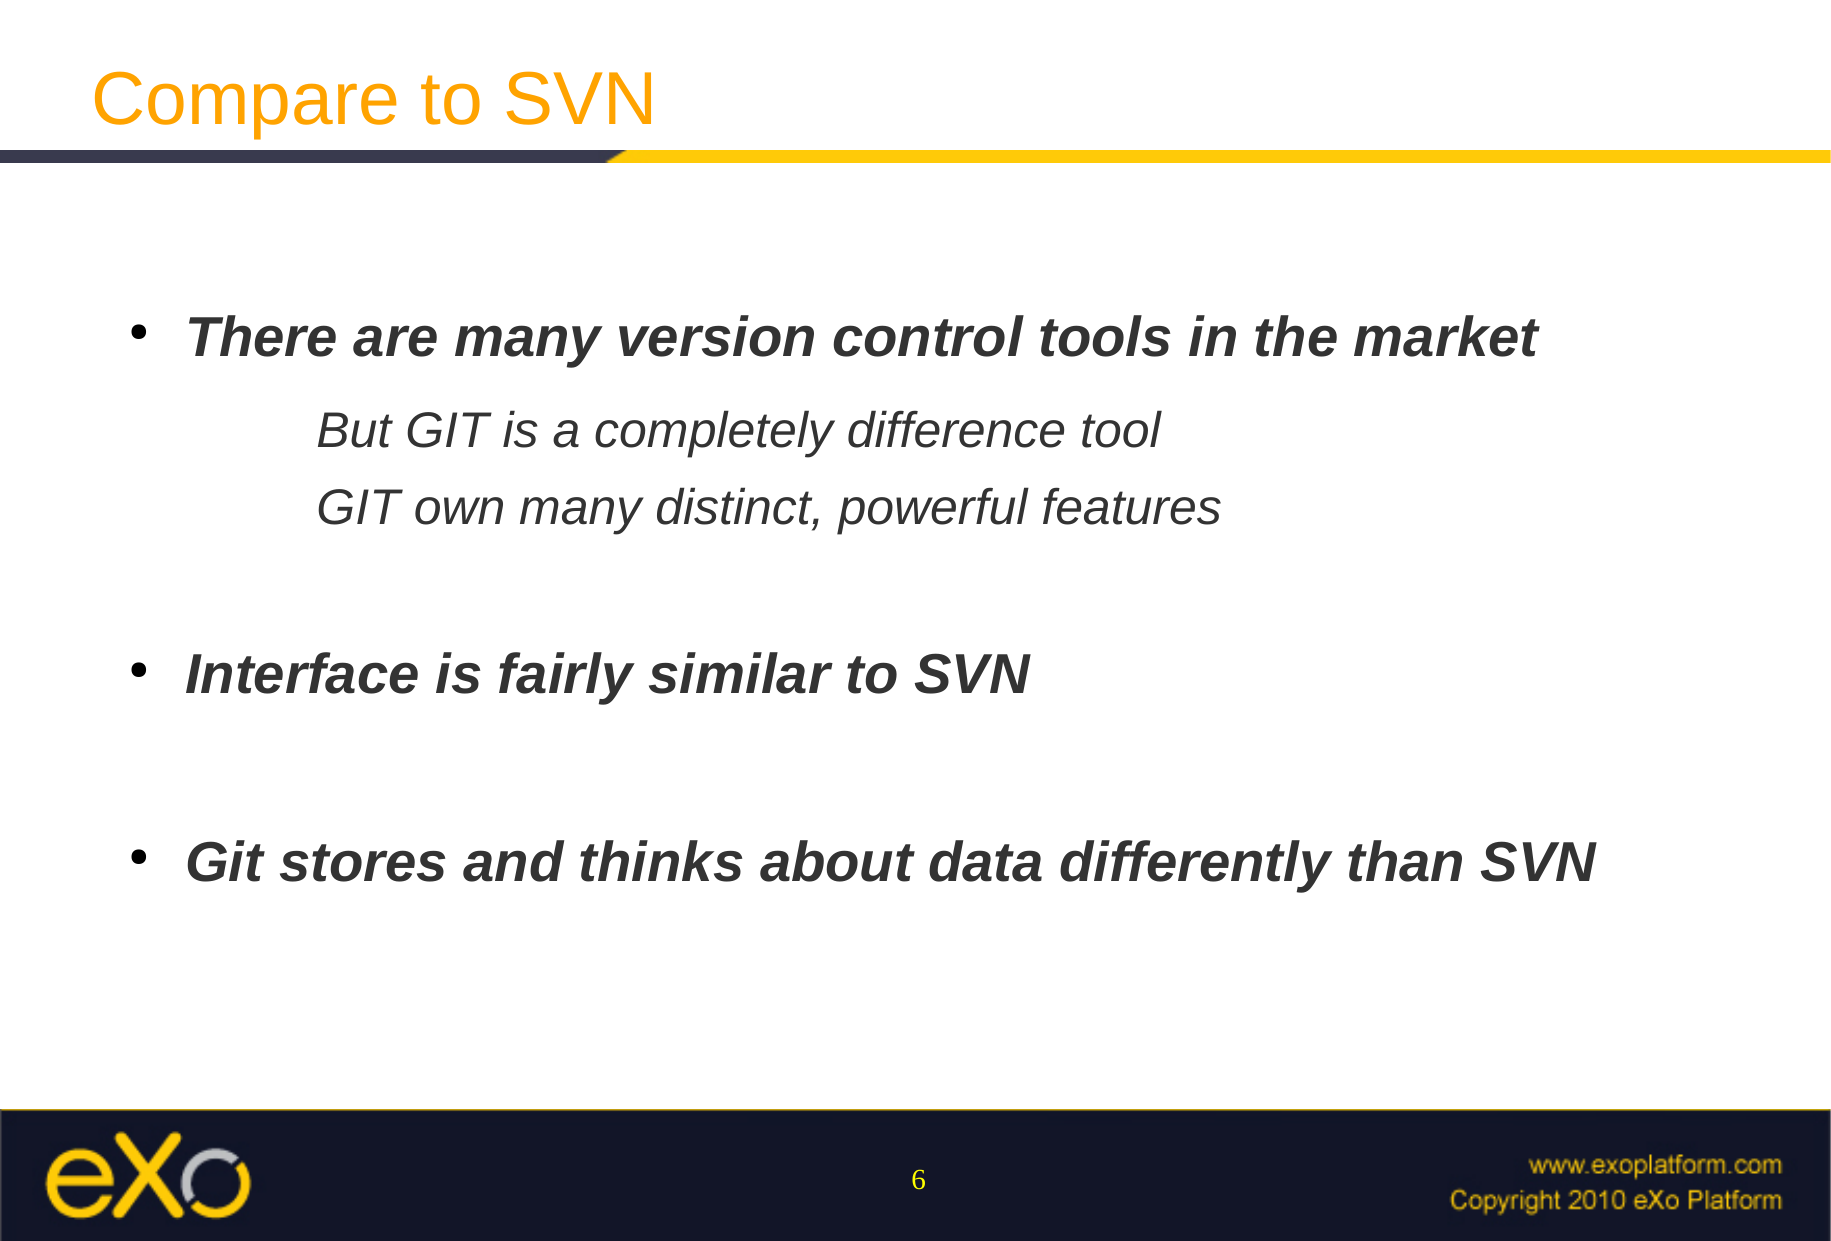

Compare to SVN
# There are many version control tools in the market
But GIT is a completely difference tool
GIT own many distinct, powerful features
Interface is fairly similar to SVN
Git stores and thinks about data differently than SVN